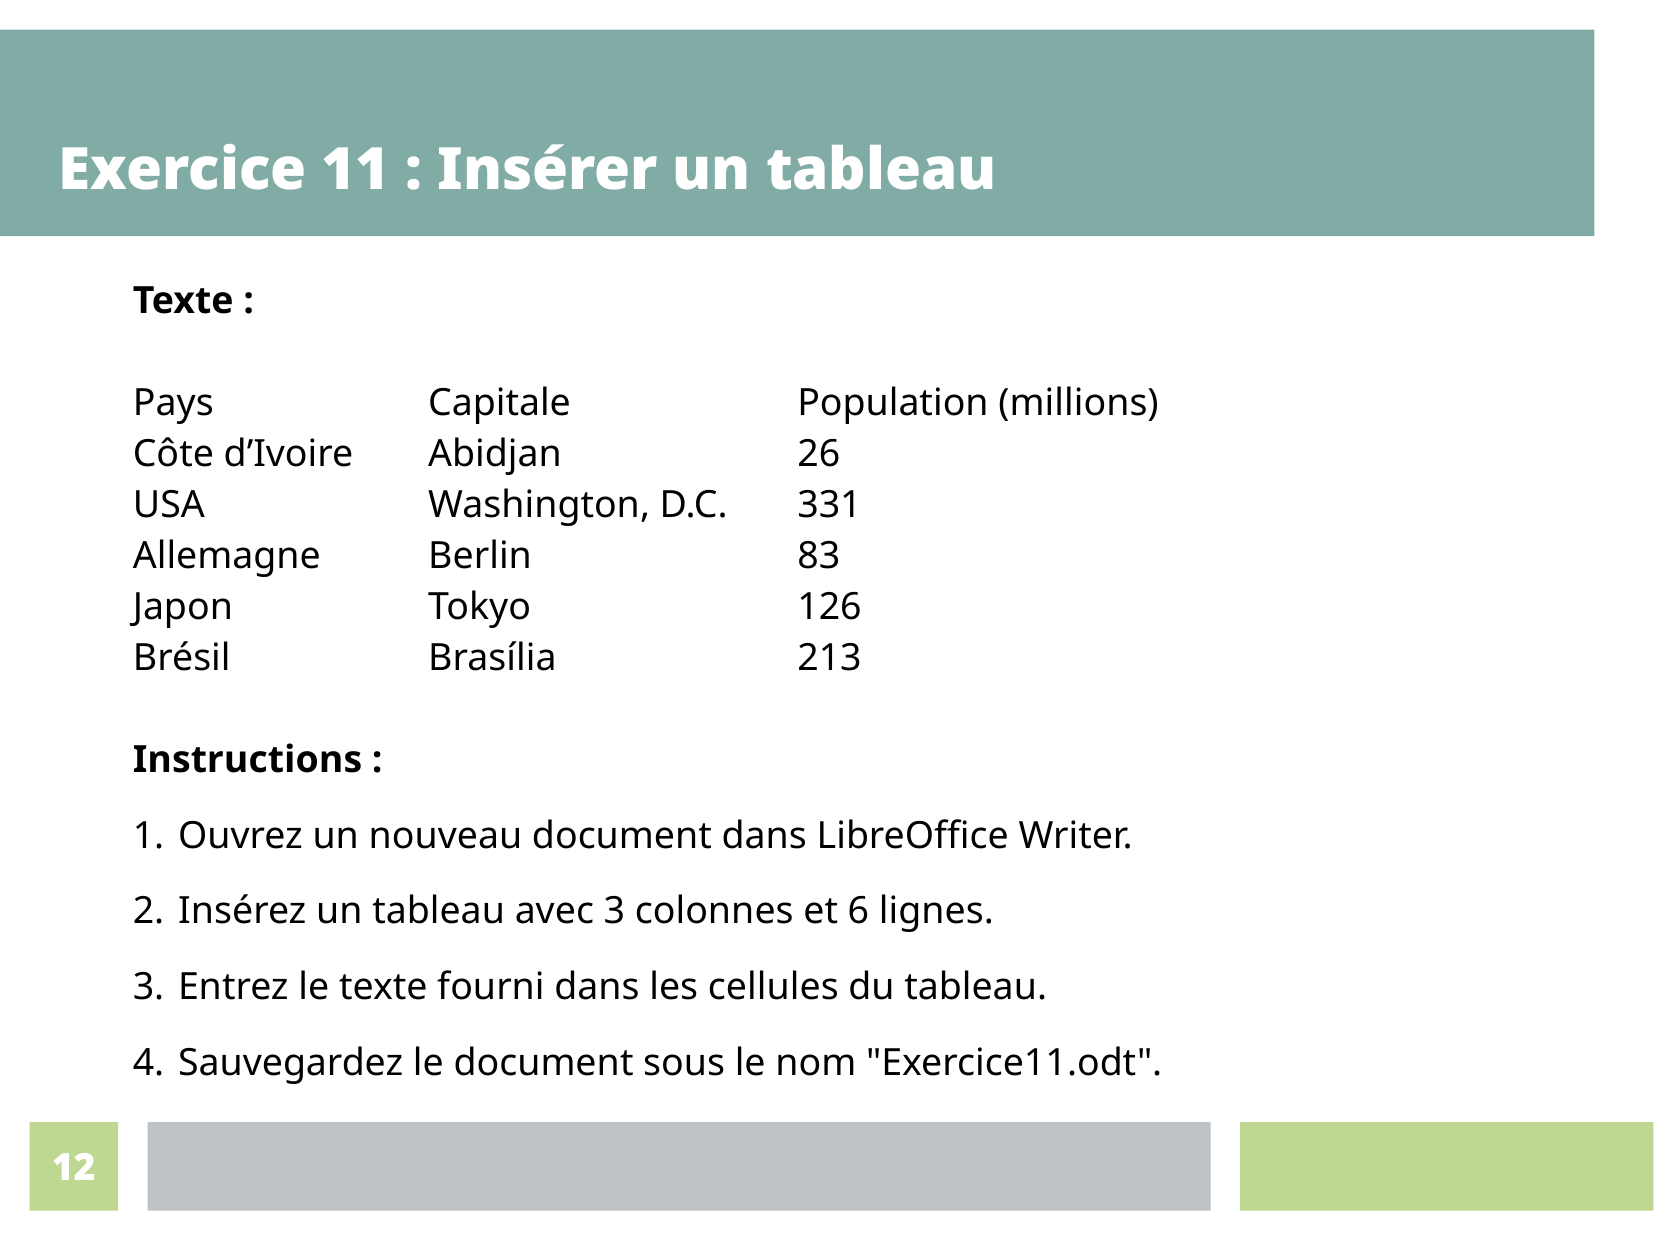

# Exercice 11 : Insérer un tableau
Texte :
Pays			Capitale				Population (millions)
Côte d’Ivoire		Abidjan				26
USA				Washington, D.C.	331
Allemagne		Berlin				83
Japon			Tokyo				126
Brésil			Brasília				213
Instructions :
 Ouvrez un nouveau document dans LibreOffice Writer.
 Insérez un tableau avec 3 colonnes et 6 lignes.
 Entrez le texte fourni dans les cellules du tableau.
 Sauvegardez le document sous le nom "Exercice11.odt".
12